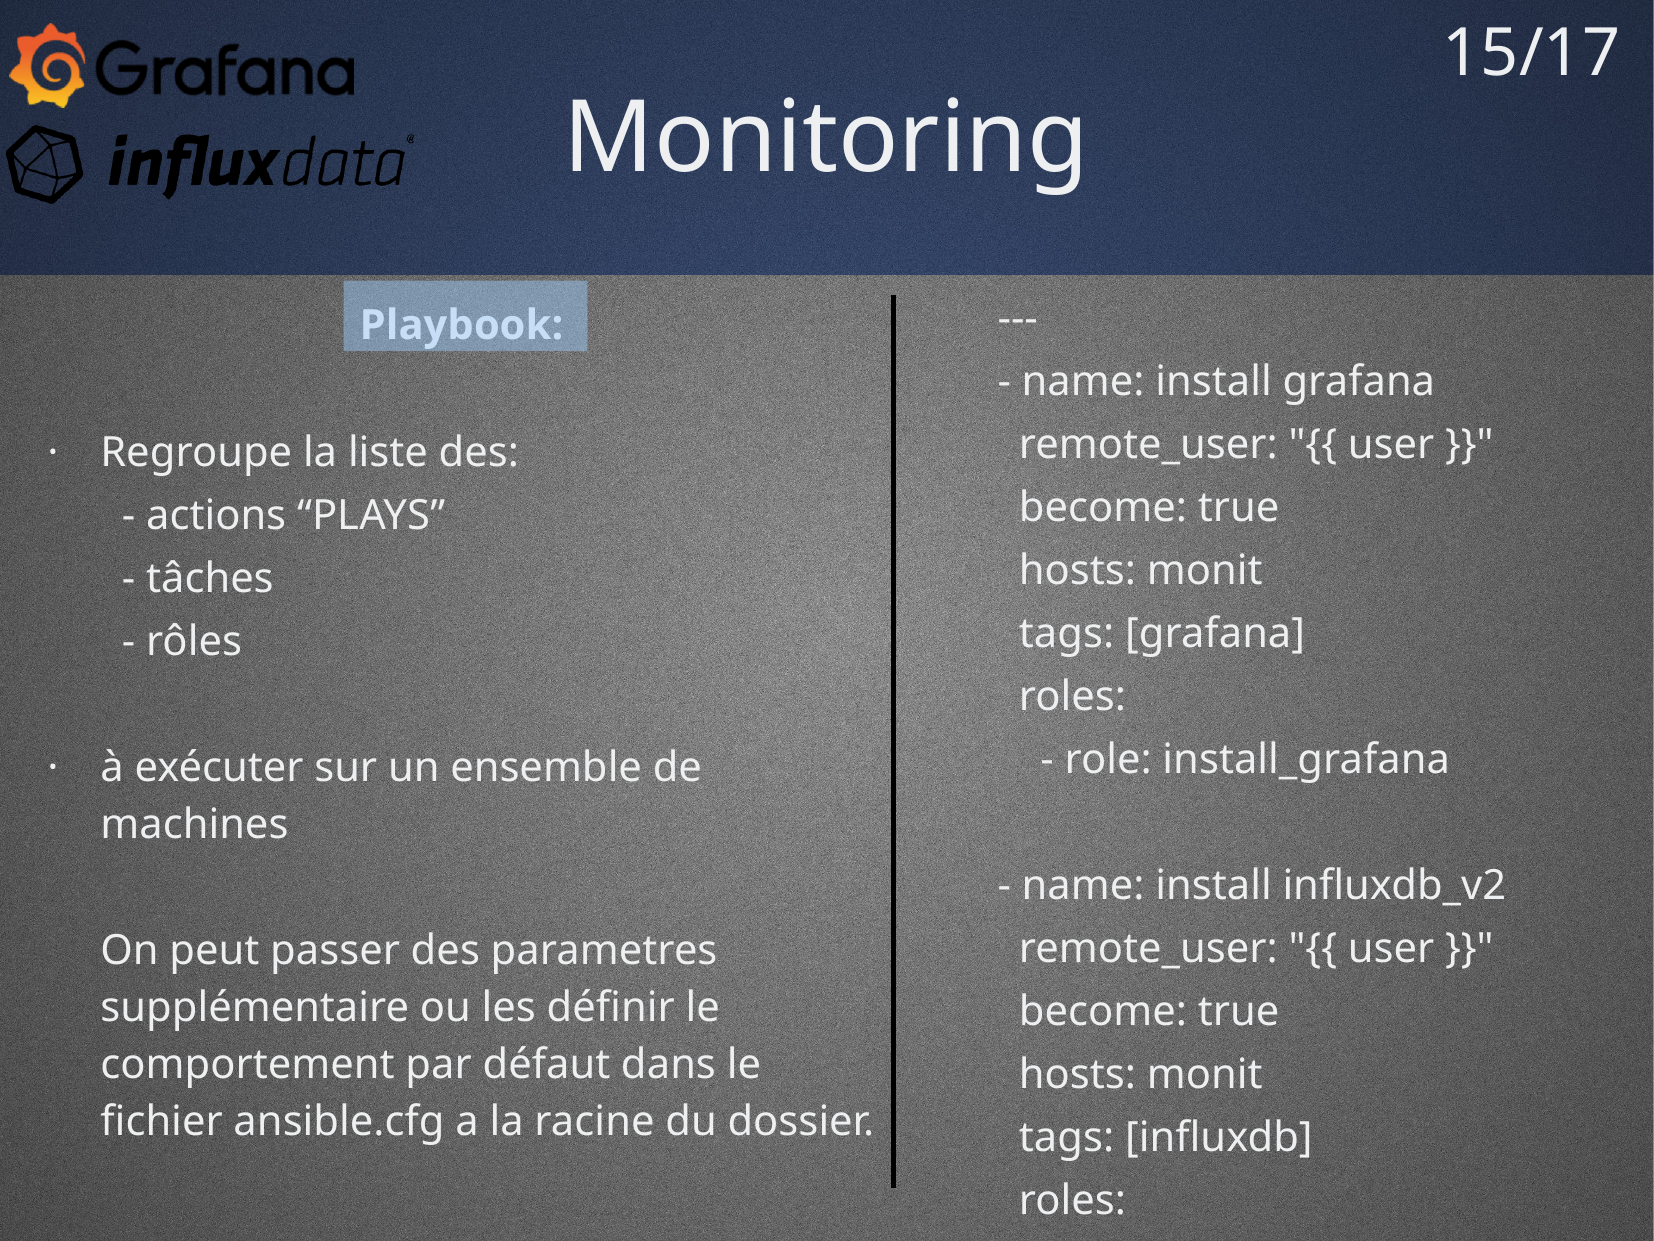

15/17
# Monitoring
---
- name: install grafana
 remote_user: "{{ user }}"
 become: true
 hosts: monit
 tags: [grafana]
 roles:
 - role: install_grafana
- name: install influxdb_v2
 remote_user: "{{ user }}"
 become: true
 hosts: monit
 tags: [influxdb]
 roles:
 - role: install_influxdb
Playbook:
Regroupe la liste des:
 - actions “PLAYS”
 - tâches
 - rôles
à exécuter sur un ensemble de machines
On peut passer des parametres supplémentaire ou les définir le comportement par défaut dans le fichier ansible.cfg a la racine du dossier.